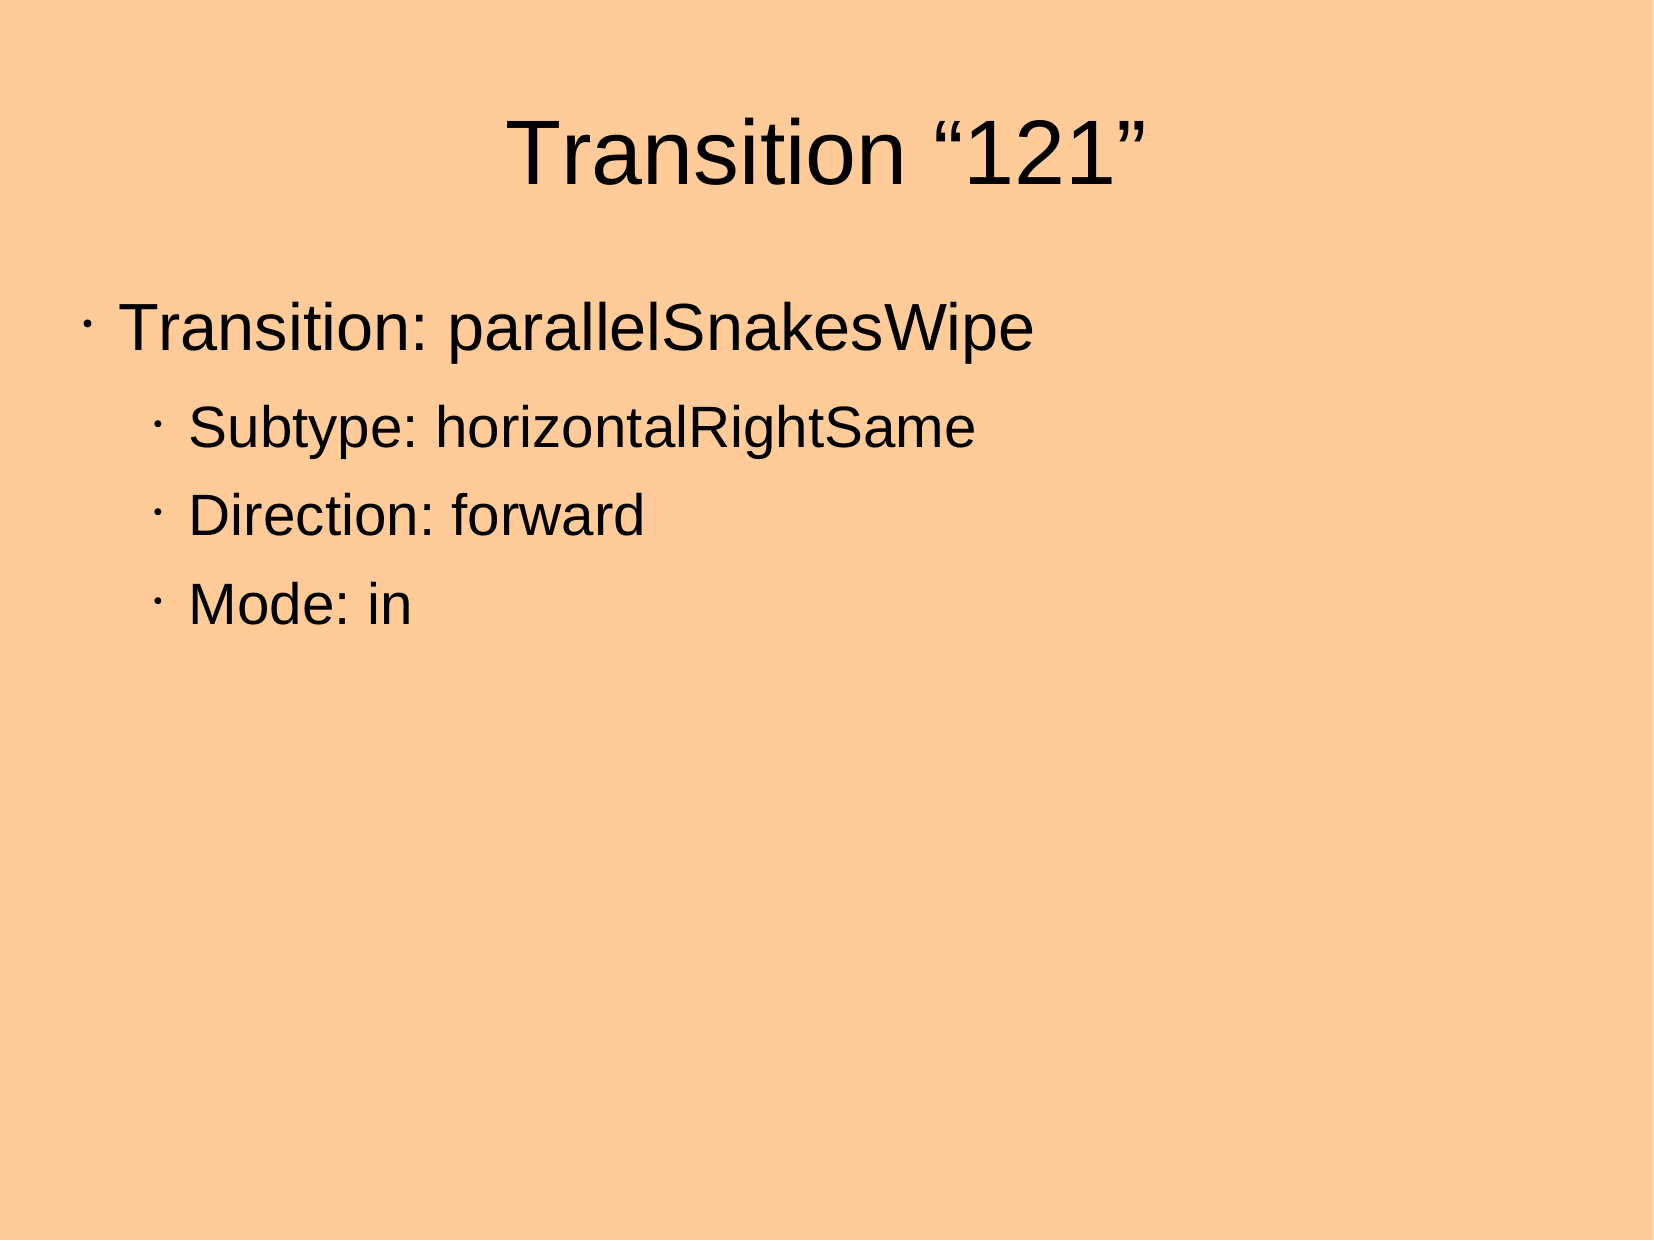

# Transition “121”
Transition: parallelSnakesWipe
Subtype: horizontalRightSame
Direction: forward
Mode: in